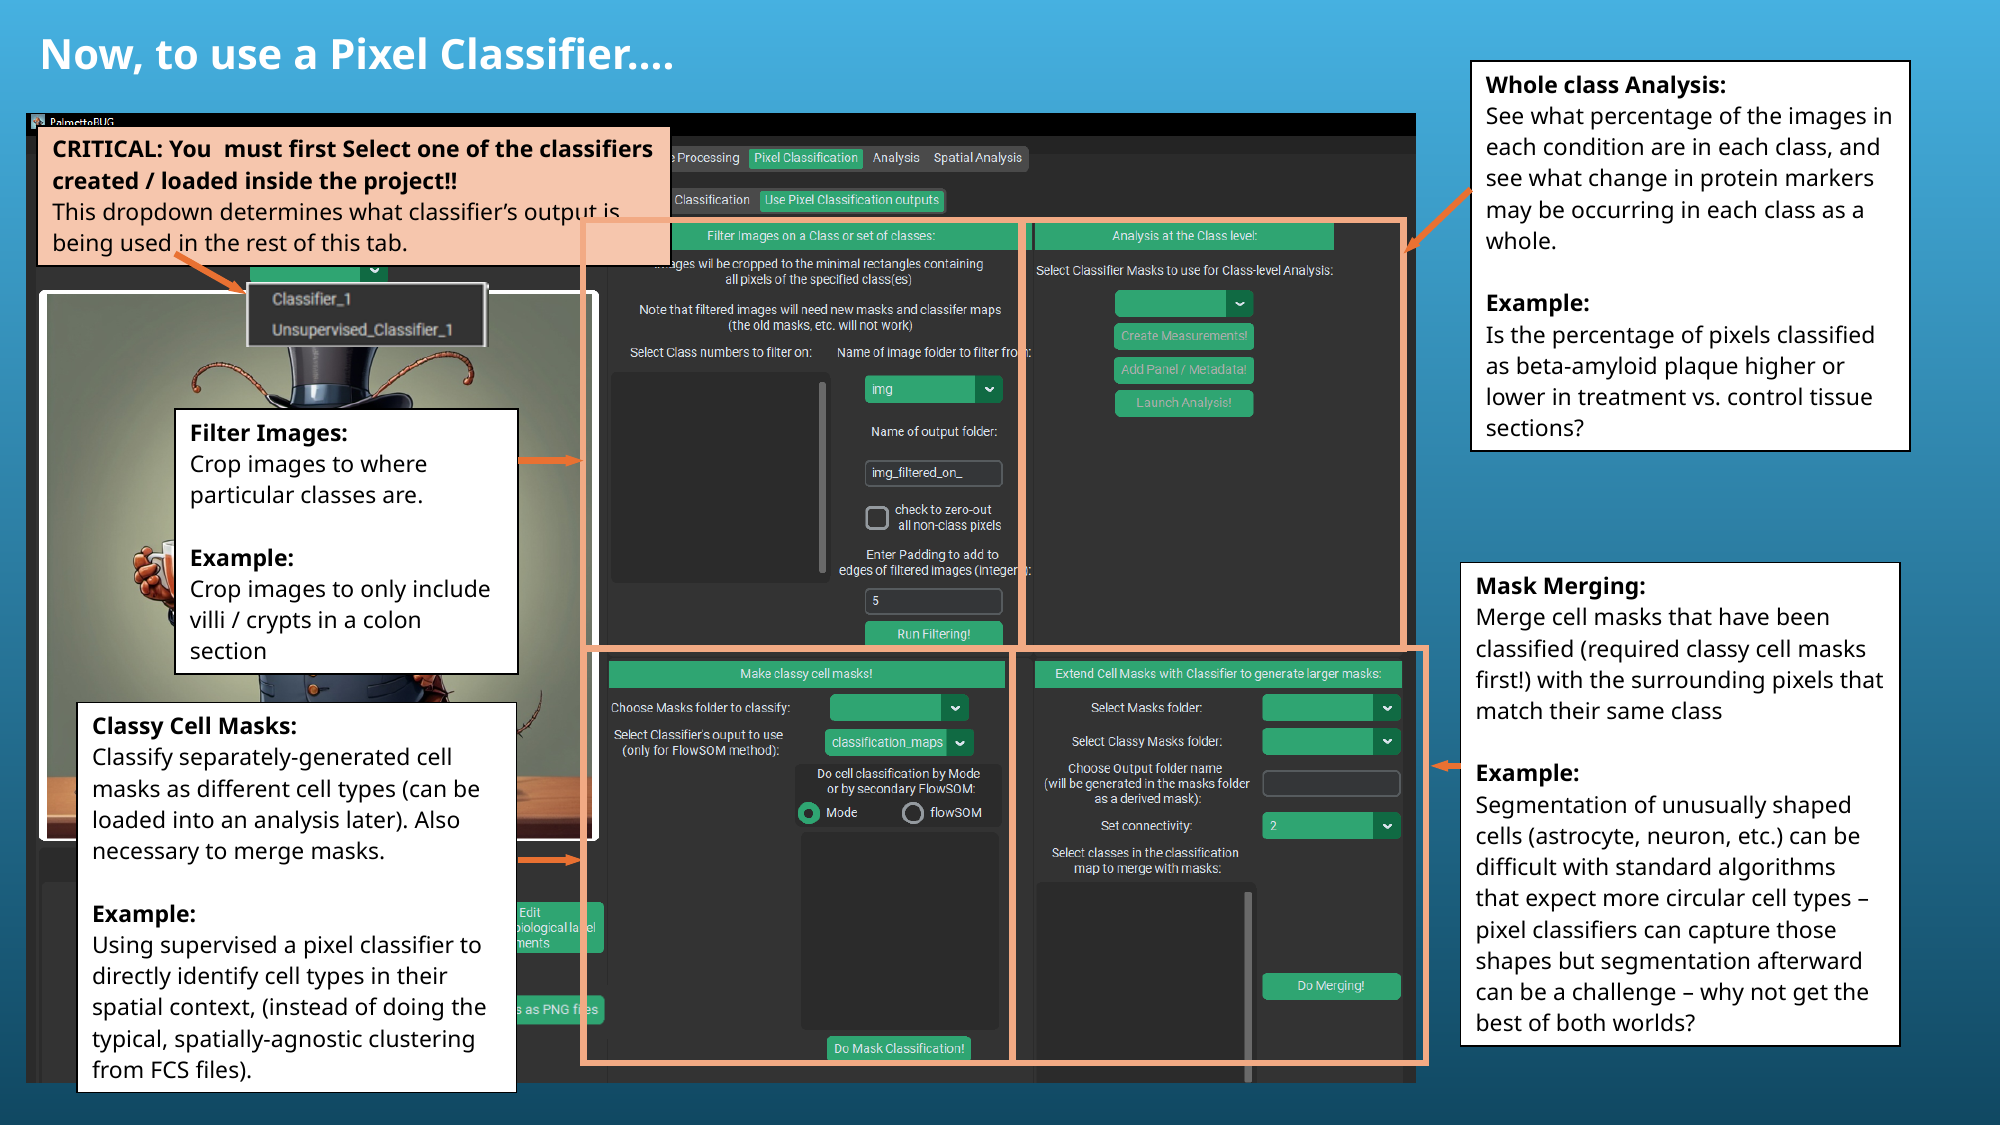

Now, to use a Pixel Classifier….
Whole class Analysis:
See what percentage of the images in each condition are in each class, and see what change in protein markers may be occurring in each class as a whole.
Example:
Is the percentage of pixels classified as beta-amyloid plaque higher or lower in treatment vs. control tissue sections?
CRITICAL: You must first Select one of the classifiers created / loaded inside the project!!
This dropdown determines what classifier’s output is being used in the rest of this tab.
Filter Images:
Crop images to where particular classes are.
Example:
Crop images to only include villi / crypts in a colon section
Mask Merging:
Merge cell masks that have been classified (required classy cell masks first!) with the surrounding pixels that match their same class
Example:
Segmentation of unusually shaped cells (astrocyte, neuron, etc.) can be difficult with standard algorithms that expect more circular cell types – pixel classifiers can capture those shapes but segmentation afterward can be a challenge – why not get the best of both worlds?
Classy Cell Masks:
Classify separately-generated cell masks as different cell types (can be loaded into an analysis later). Also necessary to merge masks.
Example:
Using supervised a pixel classifier to directly identify cell types in their spatial context, (instead of doing the typical, spatially-agnostic clustering from FCS files).